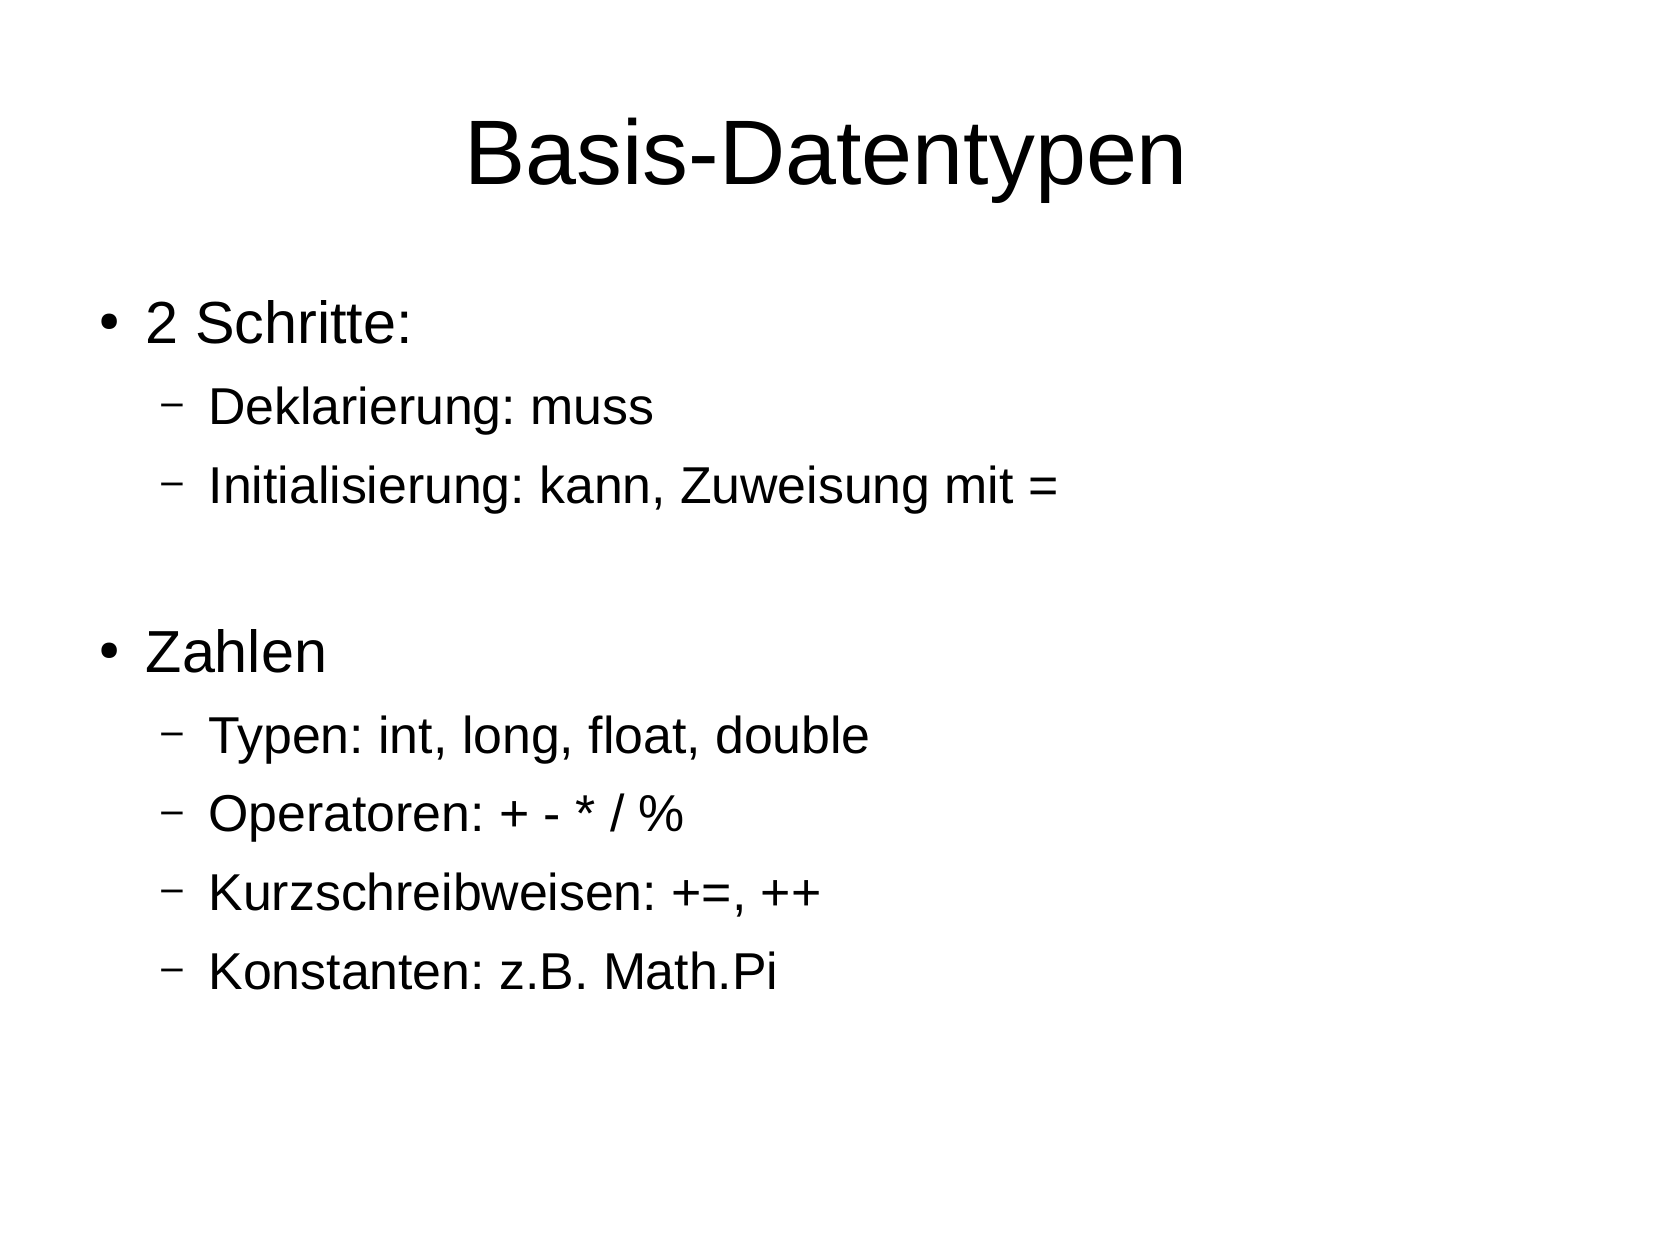

# Basis-Datentypen
2 Schritte:
Deklarierung: muss
Initialisierung: kann, Zuweisung mit =
Zahlen
Typen: int, long, float, double
Operatoren: + - * / %
Kurzschreibweisen: +=, ++
Konstanten: z.B. Math.Pi